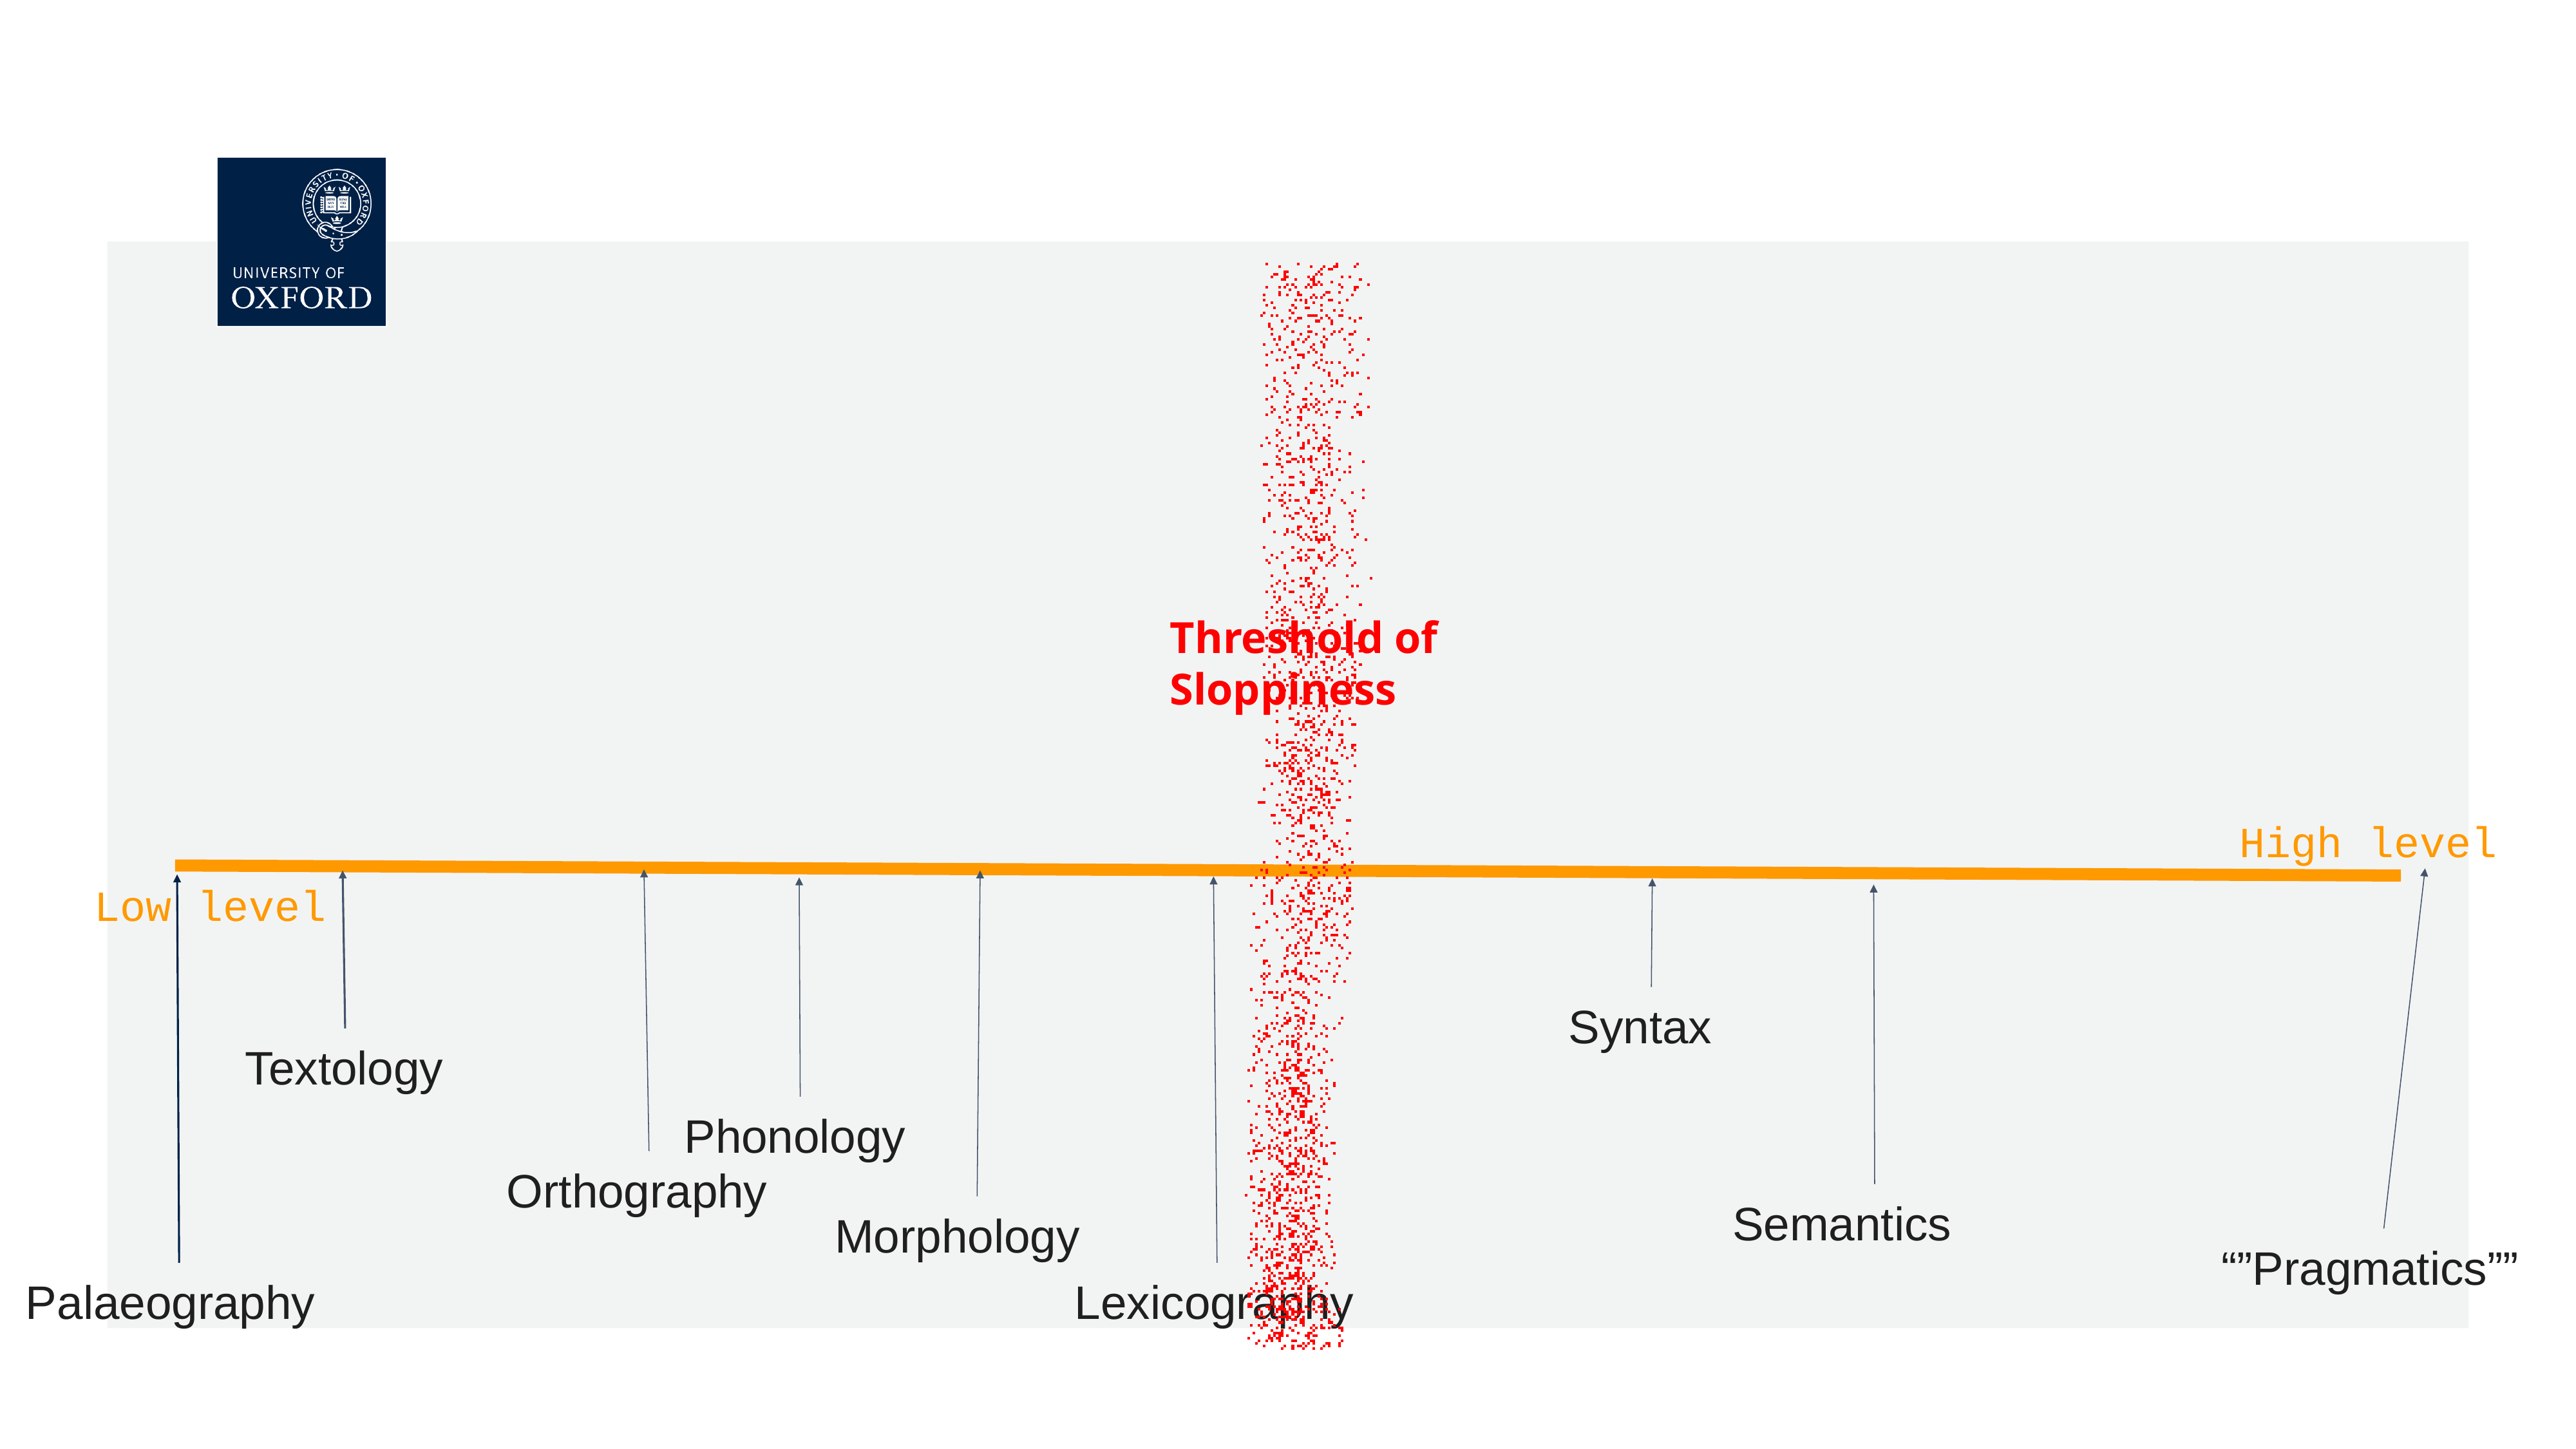

Threshold of
Sloppiness
High level
Low level
Syntax
Textology
Phonology
Orthography
Semantics
Morphology
“”Pragmatics””
Palaeography
Lexicography